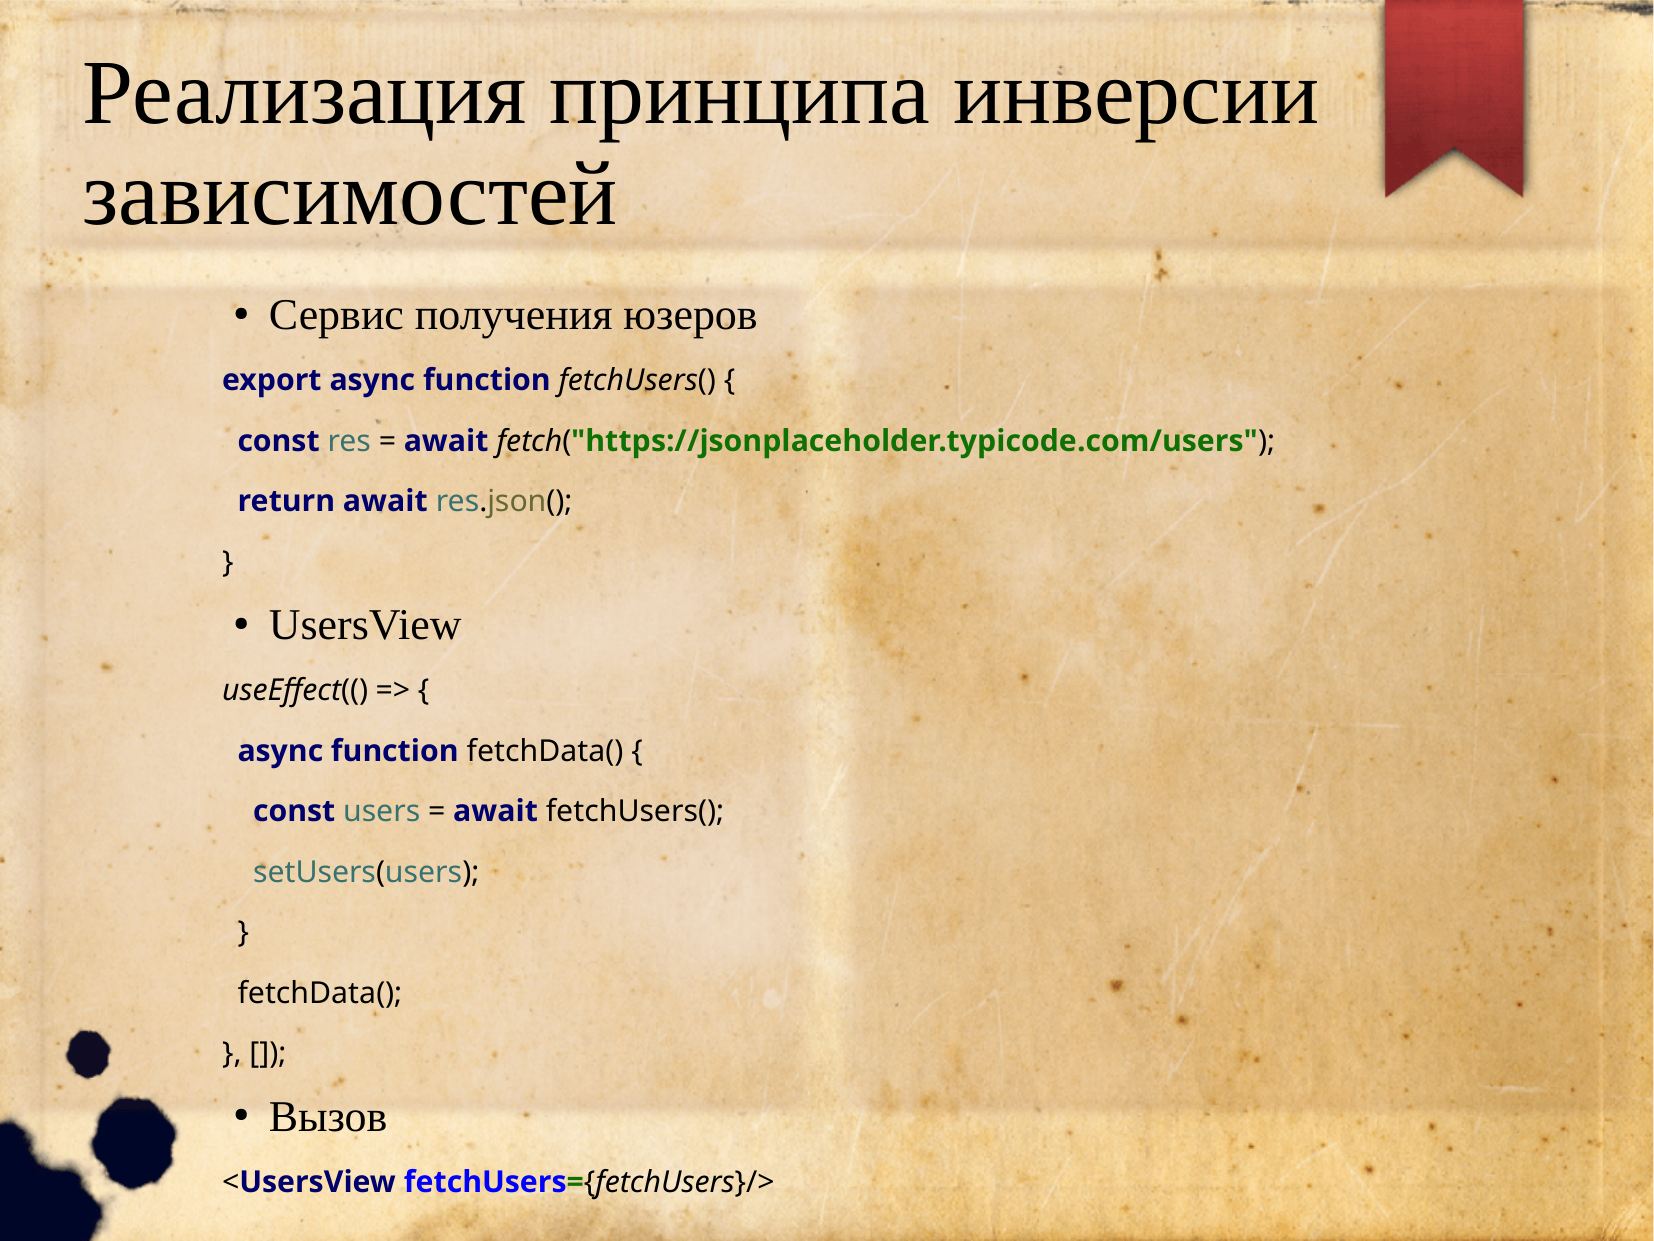

# Реализация принципа инверсии зависимостей
Сервис получения юзеров
export async function fetchUsers() {
 const res = await fetch("https://jsonplaceholder.typicode.com/users");
 return await res.json();
}
UsersView
useEffect(() => {
 async function fetchData() {
 const users = await fetchUsers();
 setUsers(users);
 }
 fetchData();
}, []);
Вызов
<UsersView fetchUsers={fetchUsers}/>